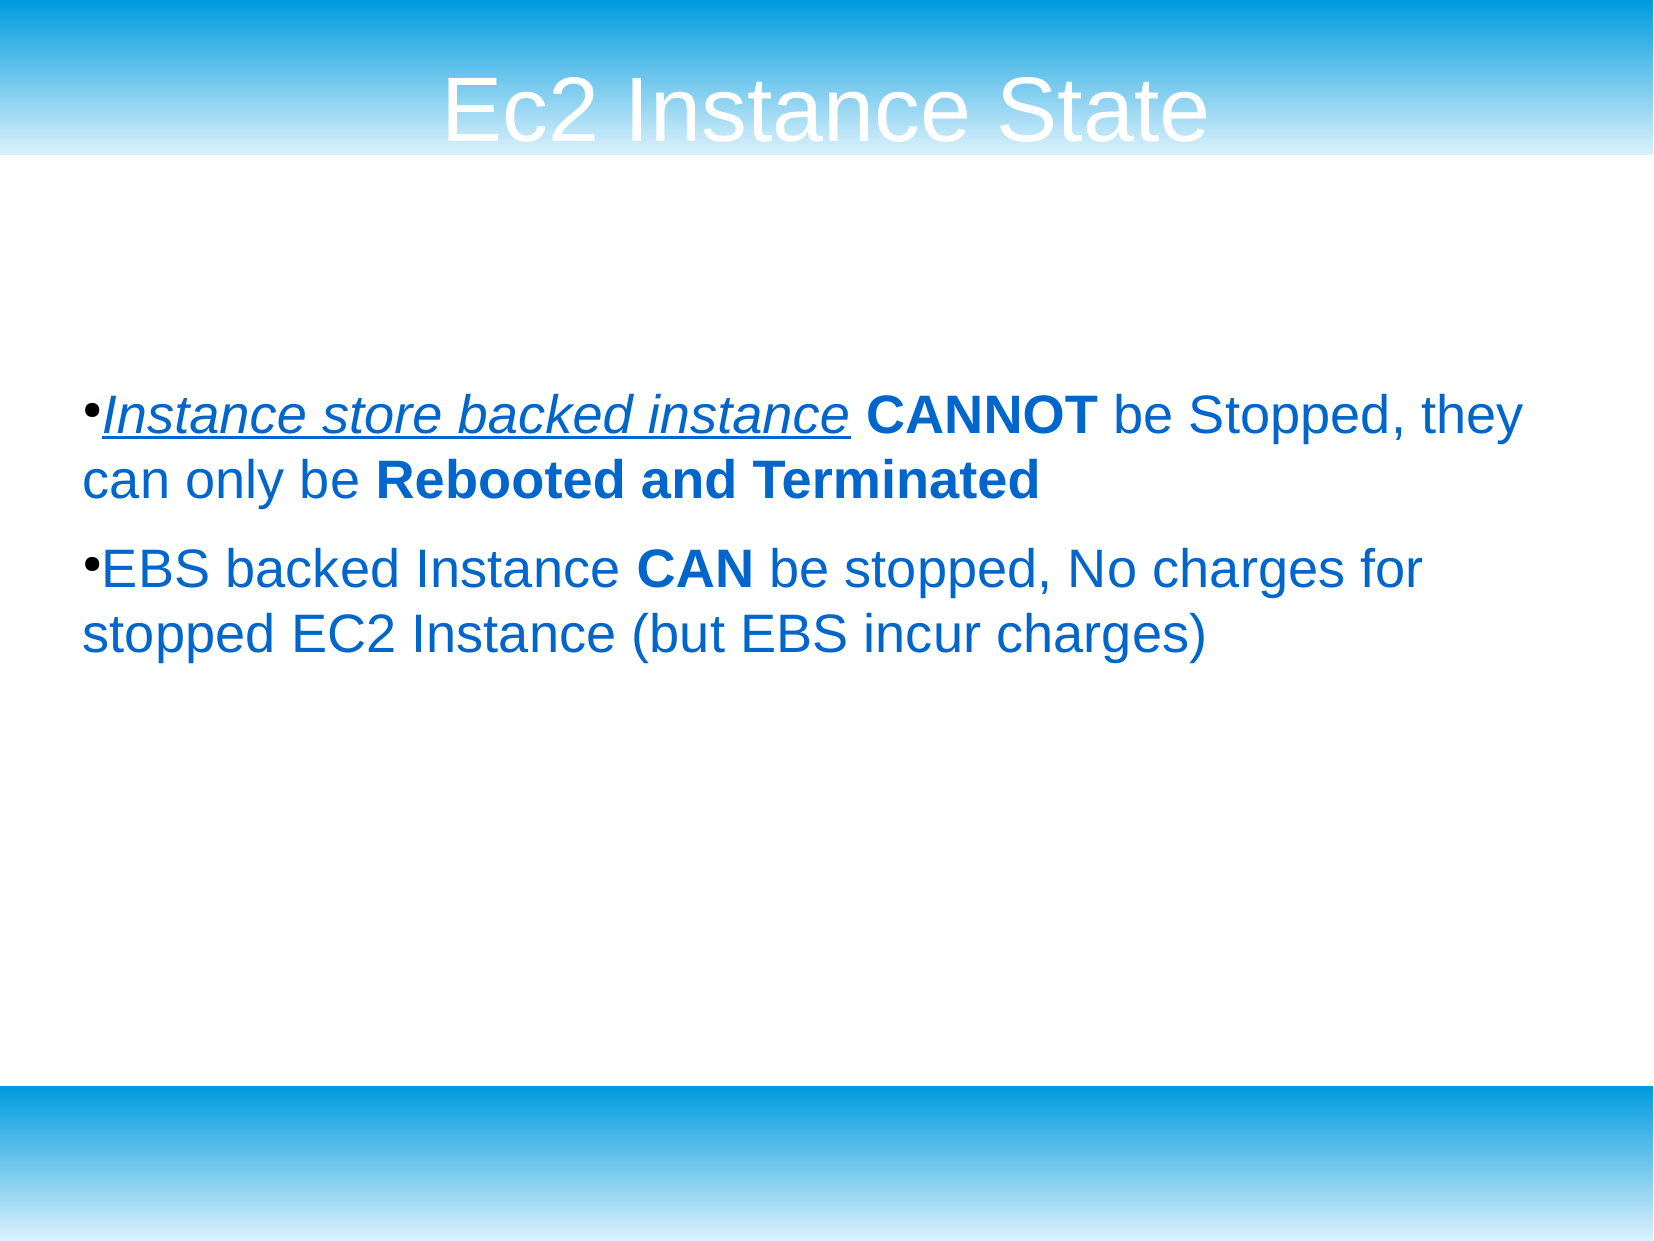

# Ec2 Instance State
Instance store backed instance CANNOT be Stopped, they can only be Rebooted and Terminated
EBS backed Instance CAN be stopped, No charges for stopped EC2 Instance (but EBS incur charges)